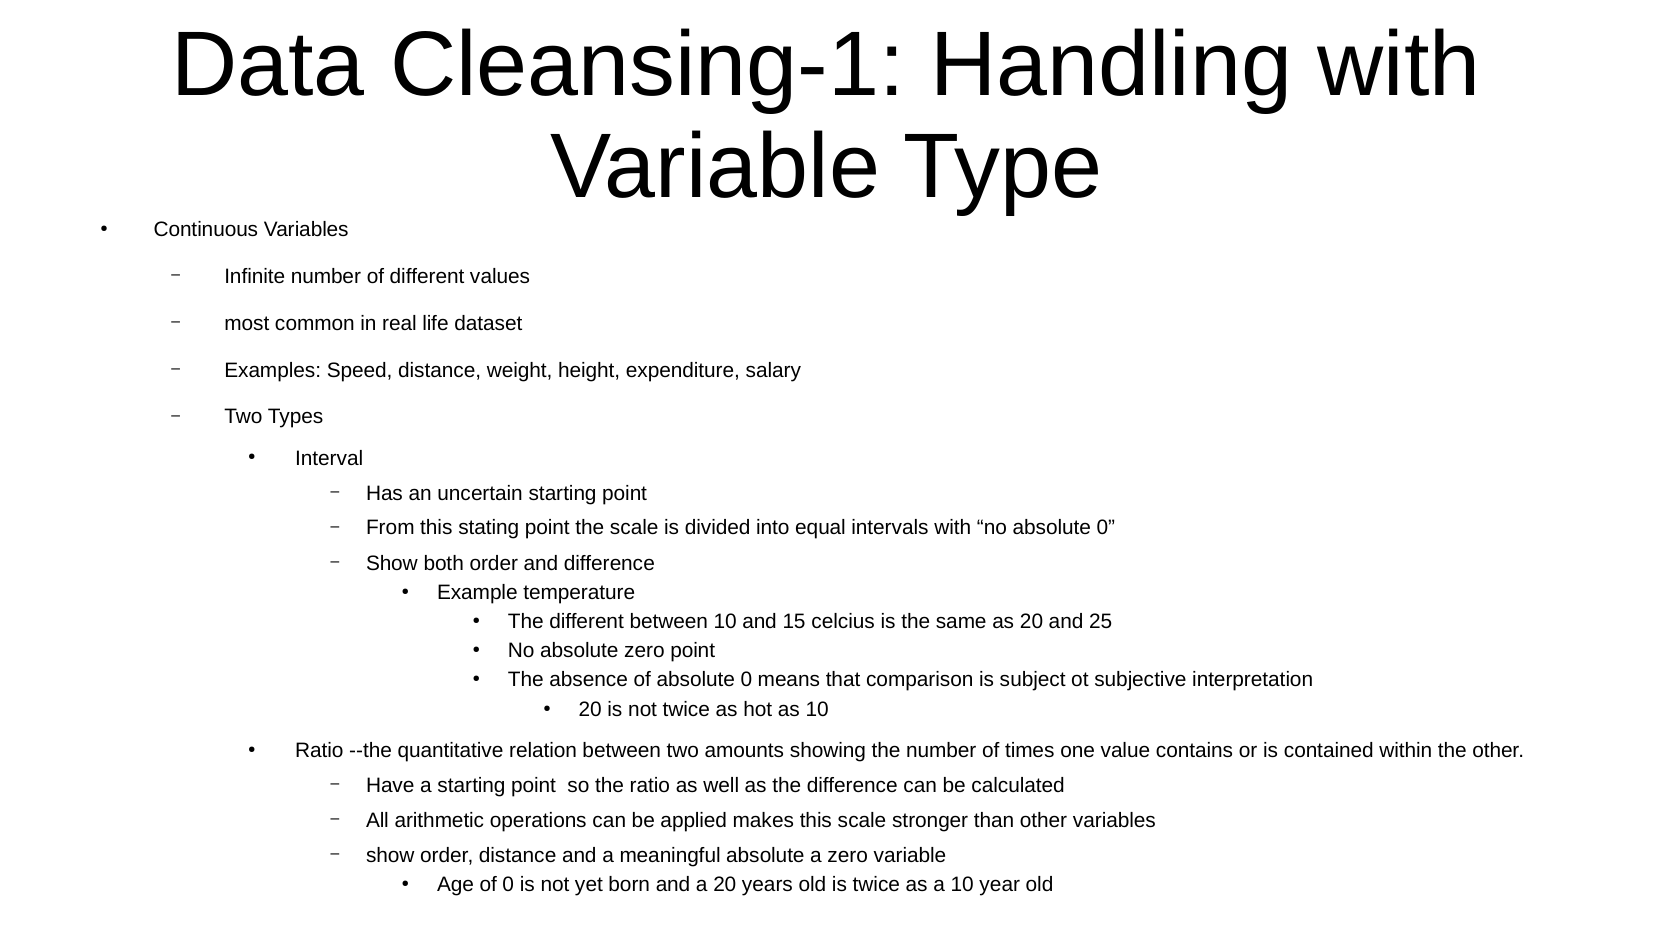

# Data Cleansing-1: Handling with Variable Type
Continuous Variables
Infinite number of different values
most common in real life dataset
Examples: Speed, distance, weight, height, expenditure, salary
Two Types
Interval
Has an uncertain starting point
From this stating point the scale is divided into equal intervals with “no absolute 0”
Show both order and difference
Example temperature
The different between 10 and 15 celcius is the same as 20 and 25
No absolute zero point
The absence of absolute 0 means that comparison is subject ot subjective interpretation
20 is not twice as hot as 10
Ratio --the quantitative relation between two amounts showing the number of times one value contains or is contained within the other.
Have a starting point so the ratio as well as the difference can be calculated
All arithmetic operations can be applied makes this scale stronger than other variables
show order, distance and a meaningful absolute a zero variable
Age of 0 is not yet born and a 20 years old is twice as a 10 year old